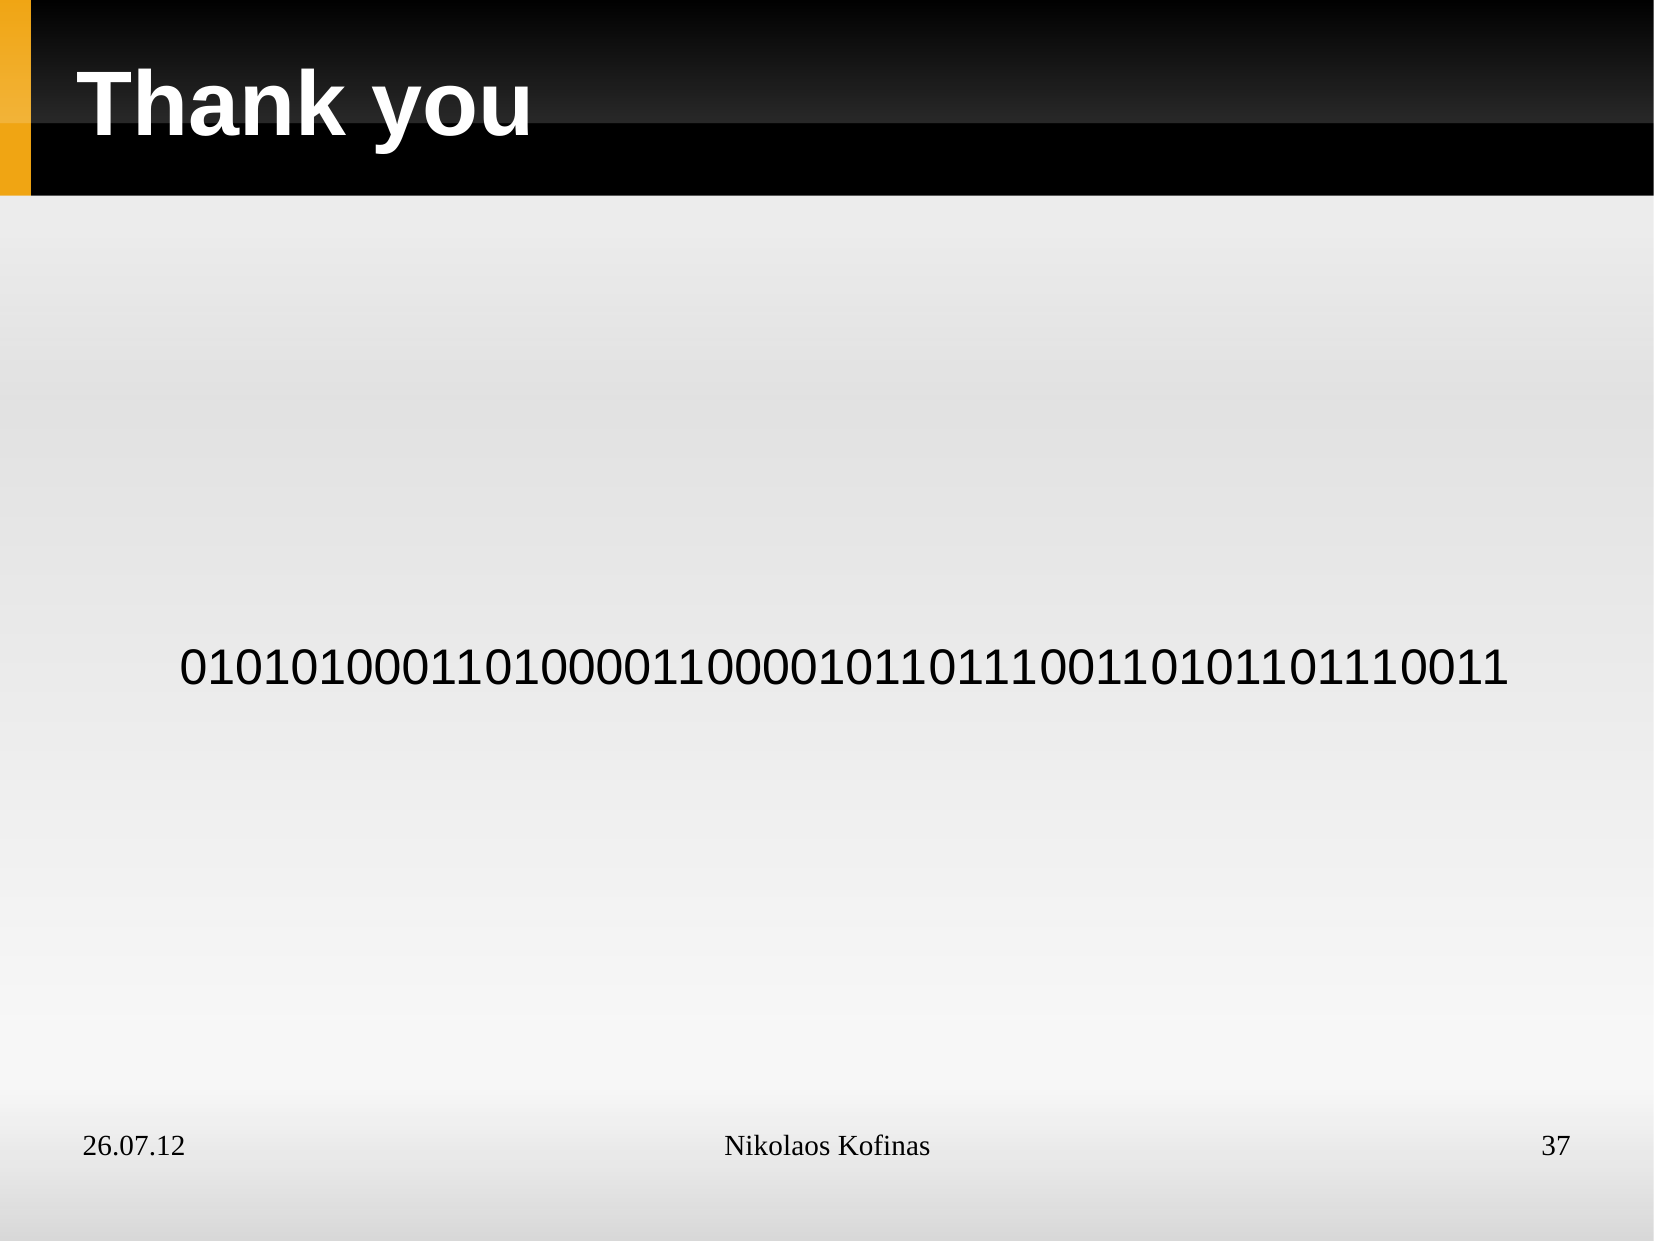

# Thank you
010101000110100001100001011011100110101101110011
26.07.12
Νικόλαος Κοφινάς
37